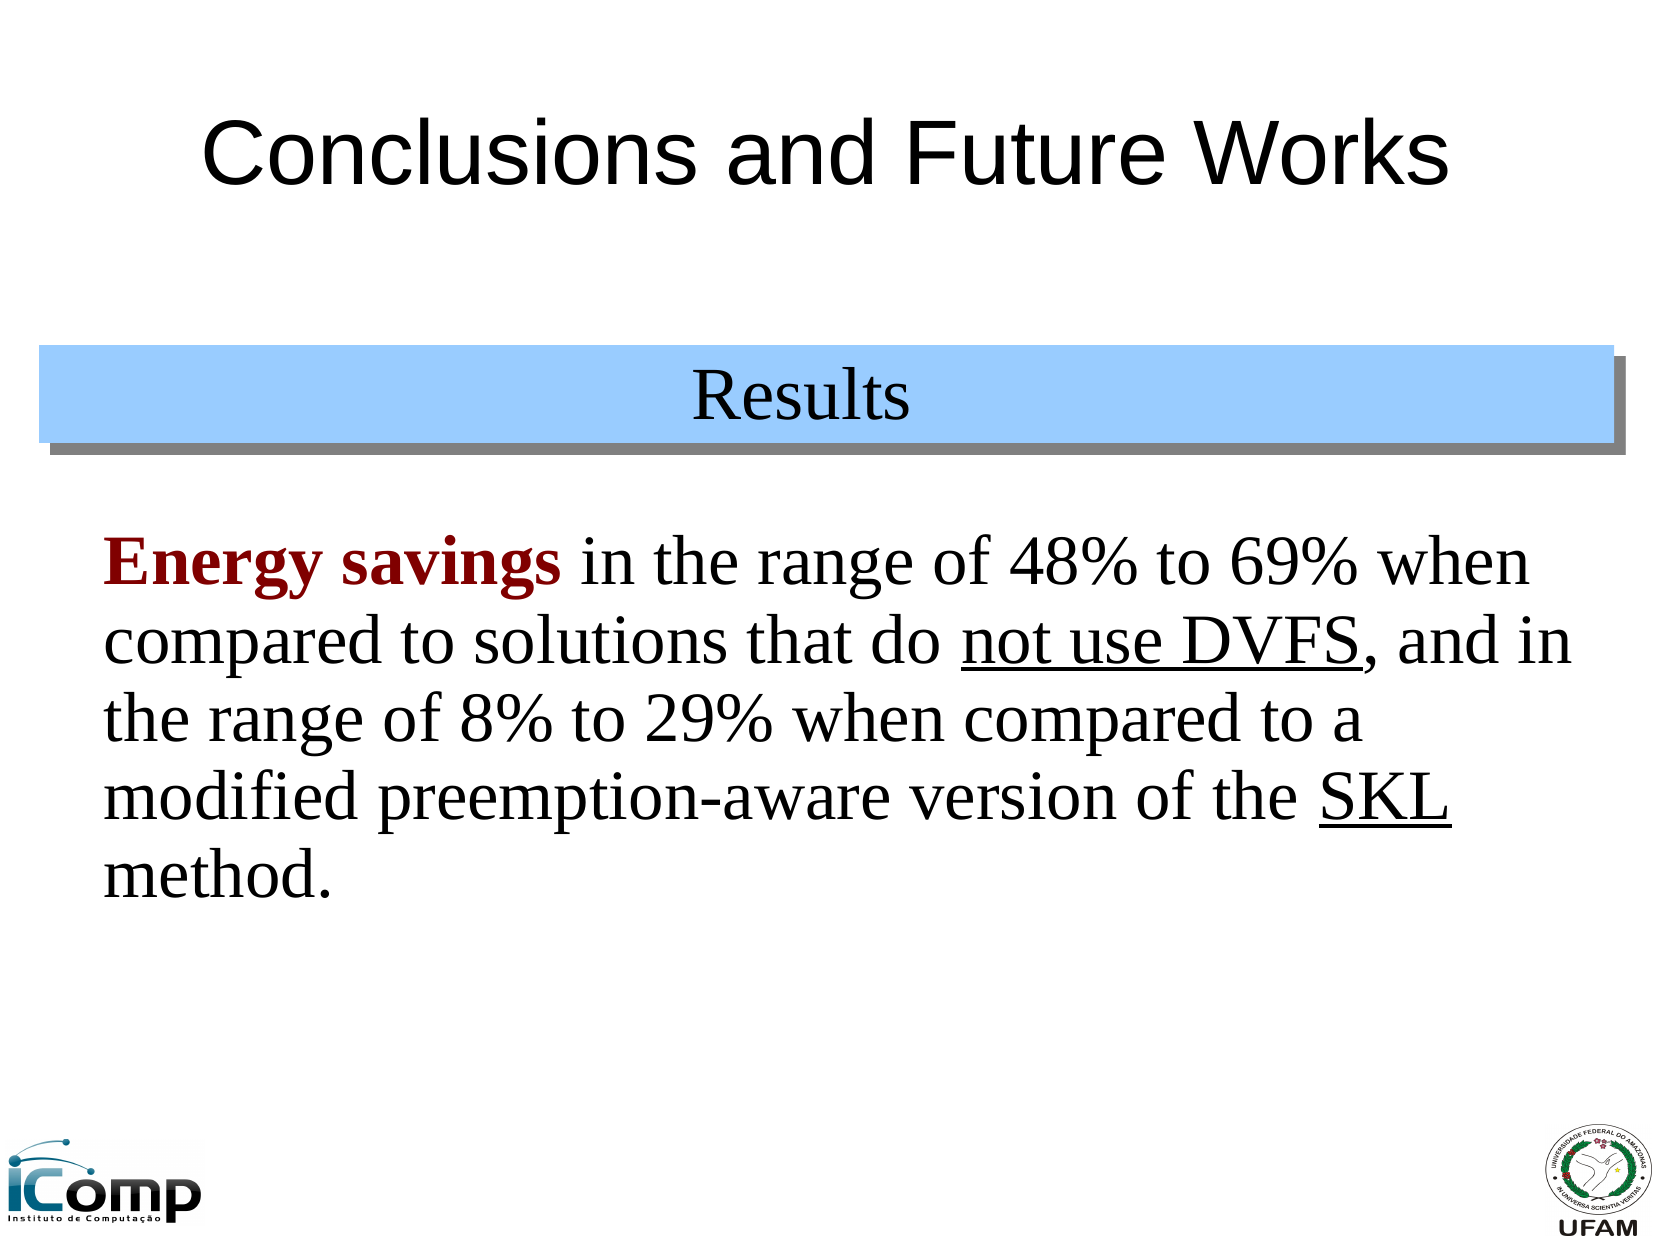

# Conclusions and Future Works
 Results
Energy savings in the range of 48% to 69% when compared to solutions that do not use DVFS, and in the range of 8% to 29% when compared to a modified preemption-aware version of the SKL method.